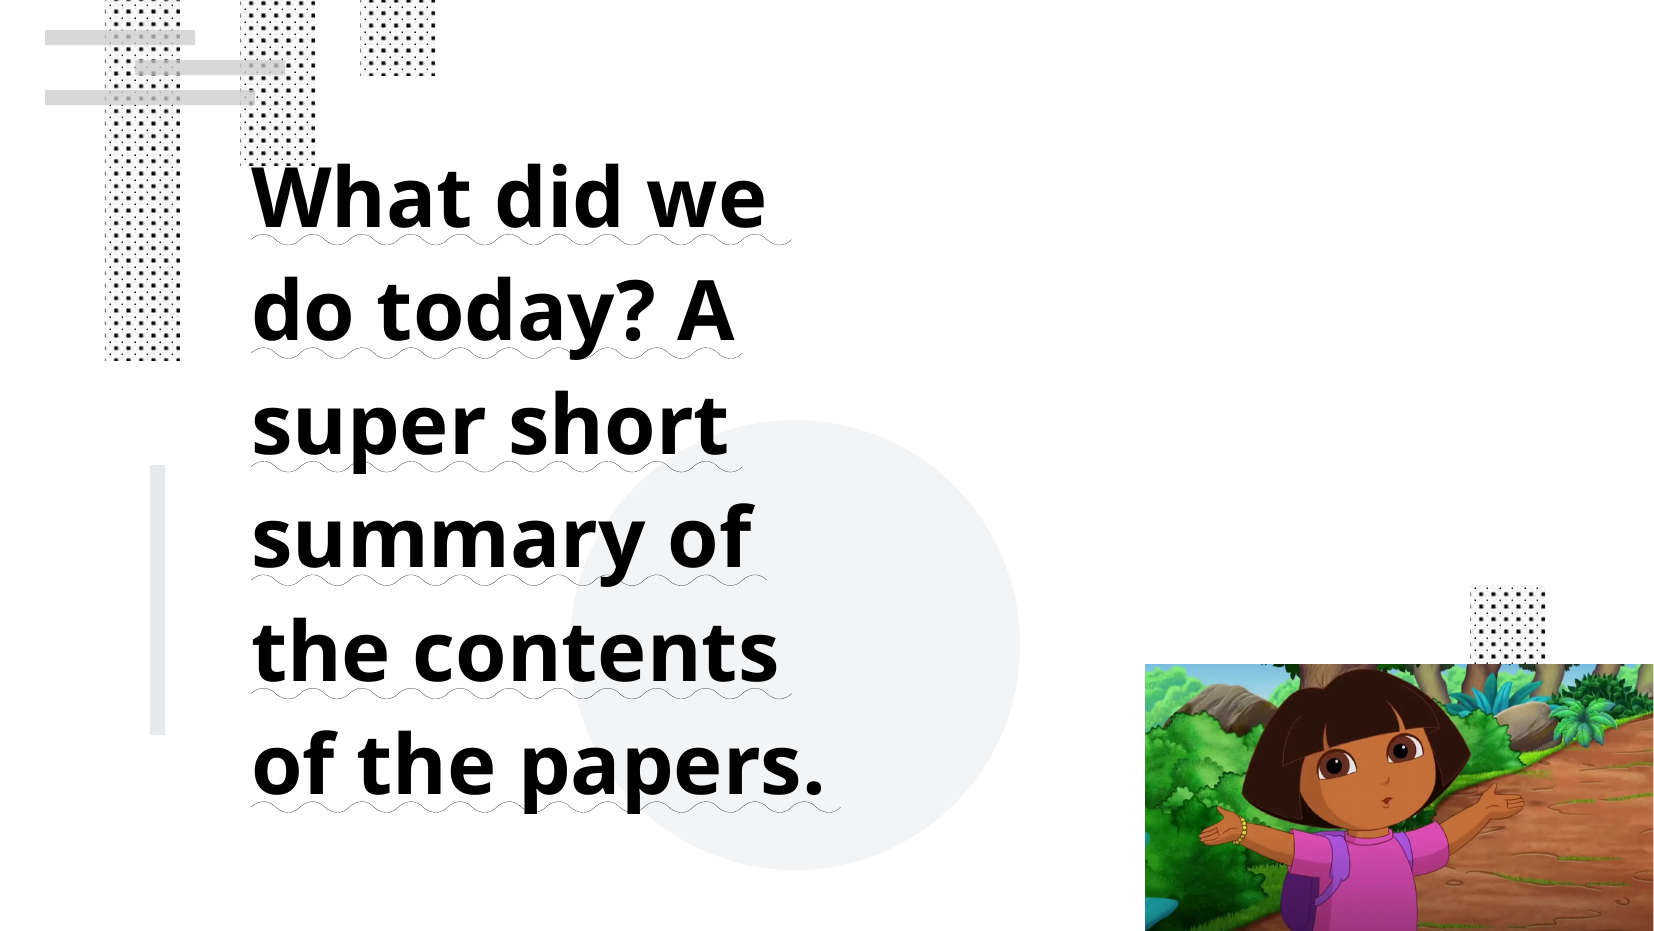

What did we do today? A super short summary of the contents of the papers.